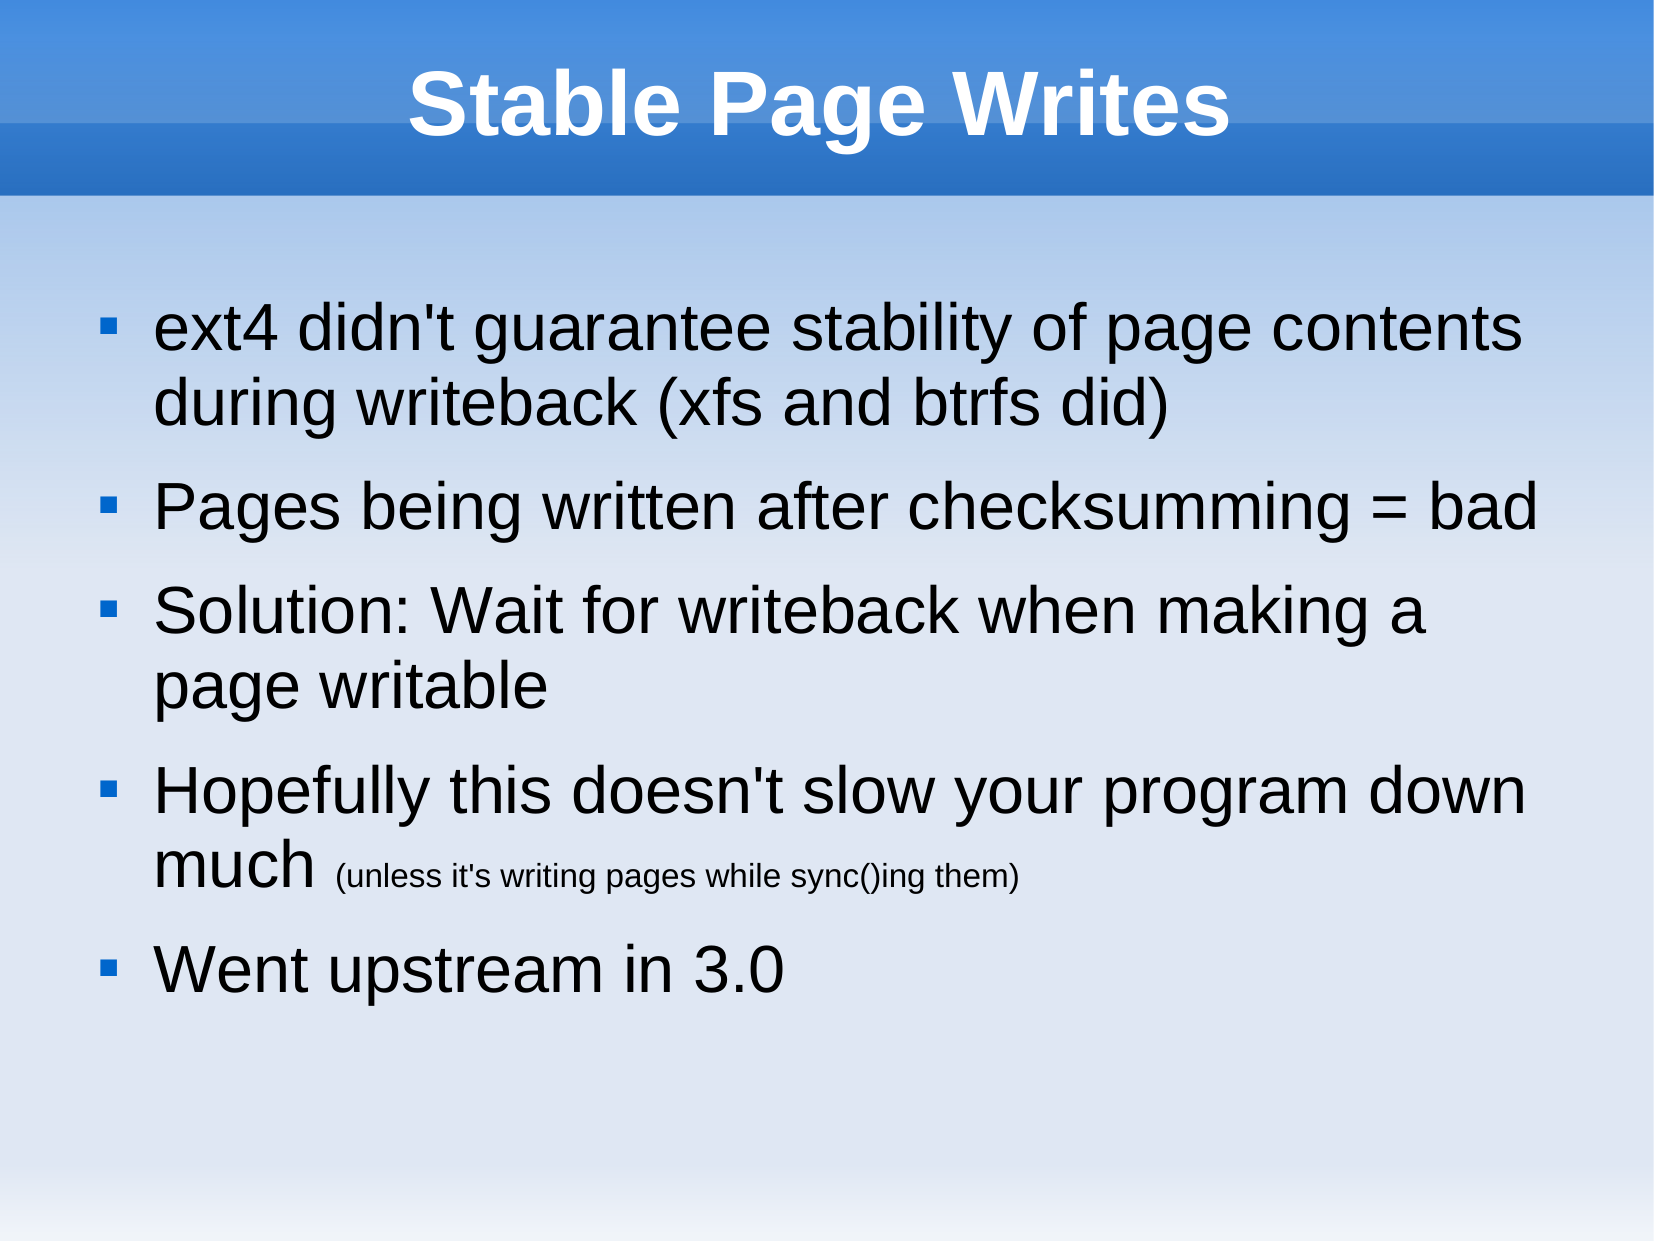

# Stable Page Writes
ext4 didn't guarantee stability of page contents during writeback (xfs and btrfs did)
Pages being written after checksumming = bad
Solution: Wait for writeback when making a page writable
Hopefully this doesn't slow your program down much (unless it's writing pages while sync()ing them)
Went upstream in 3.0